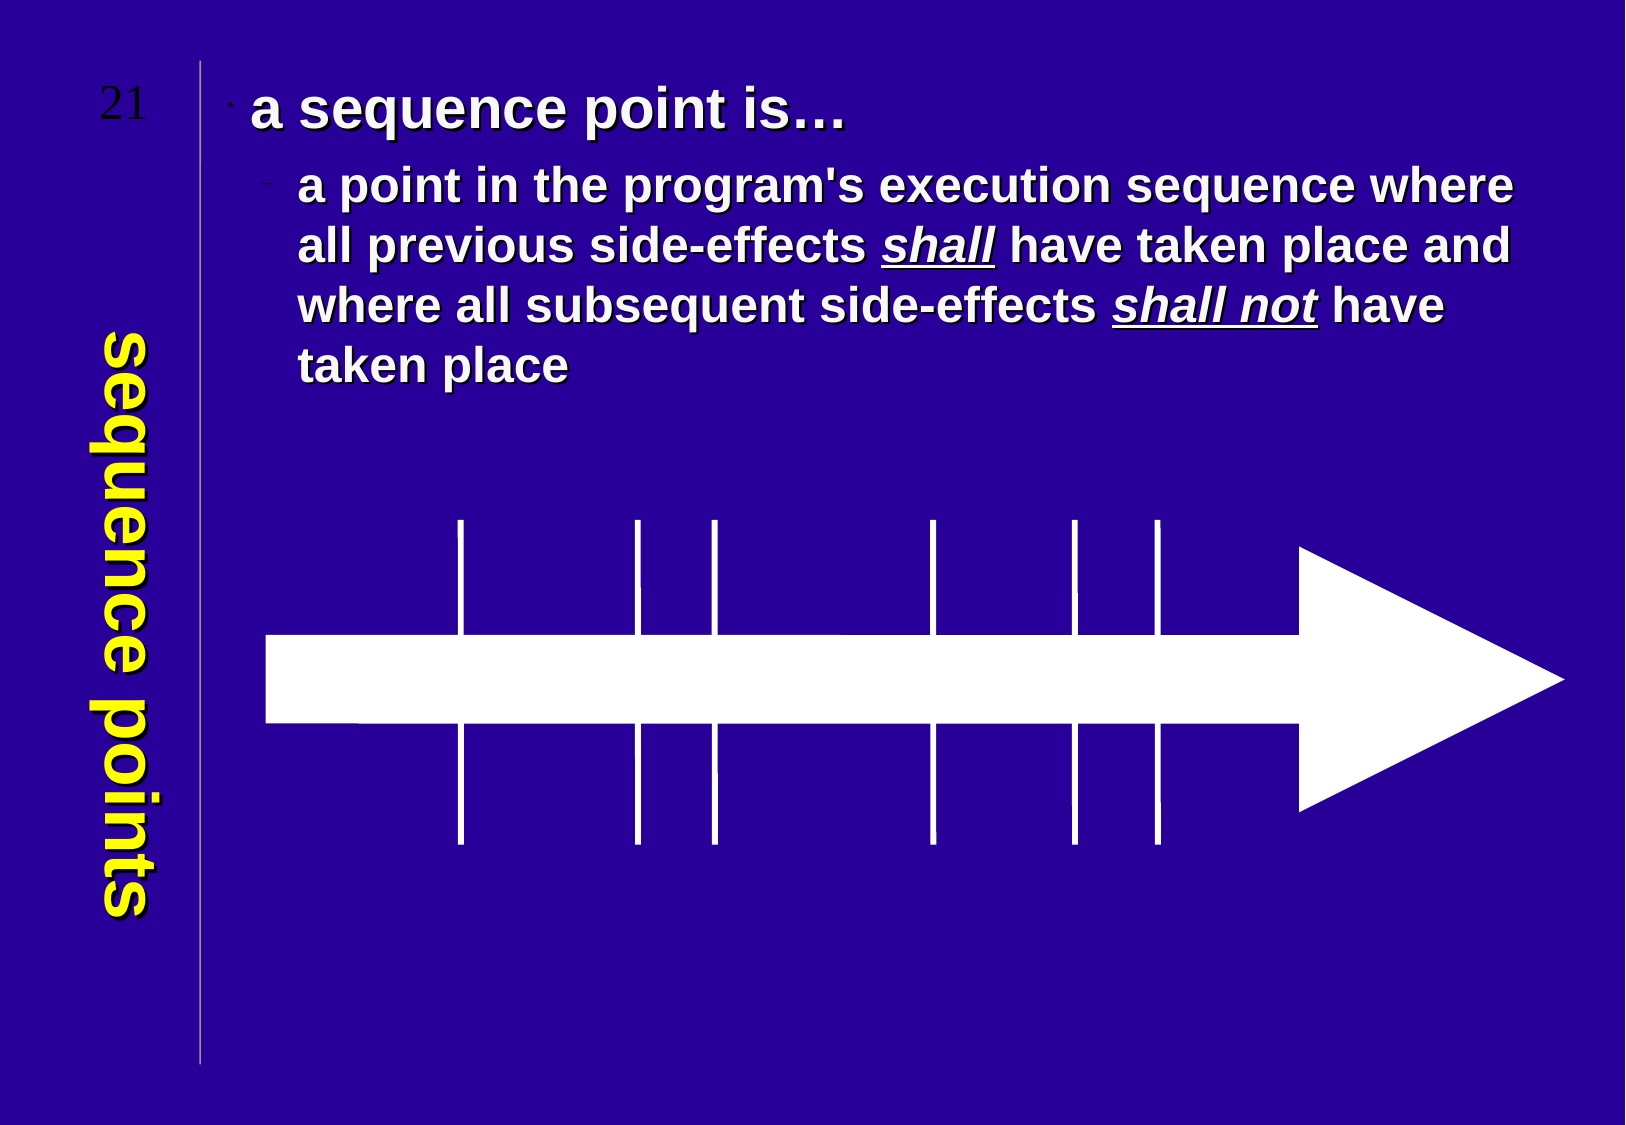

21
 a sequence point is…
a point in the program's execution sequence where all previous side-effects shall have taken place and where all subsequent side-effects shall not have taken place
# sequence points
0100100 1001011 01 11101010 10110 110 1001101